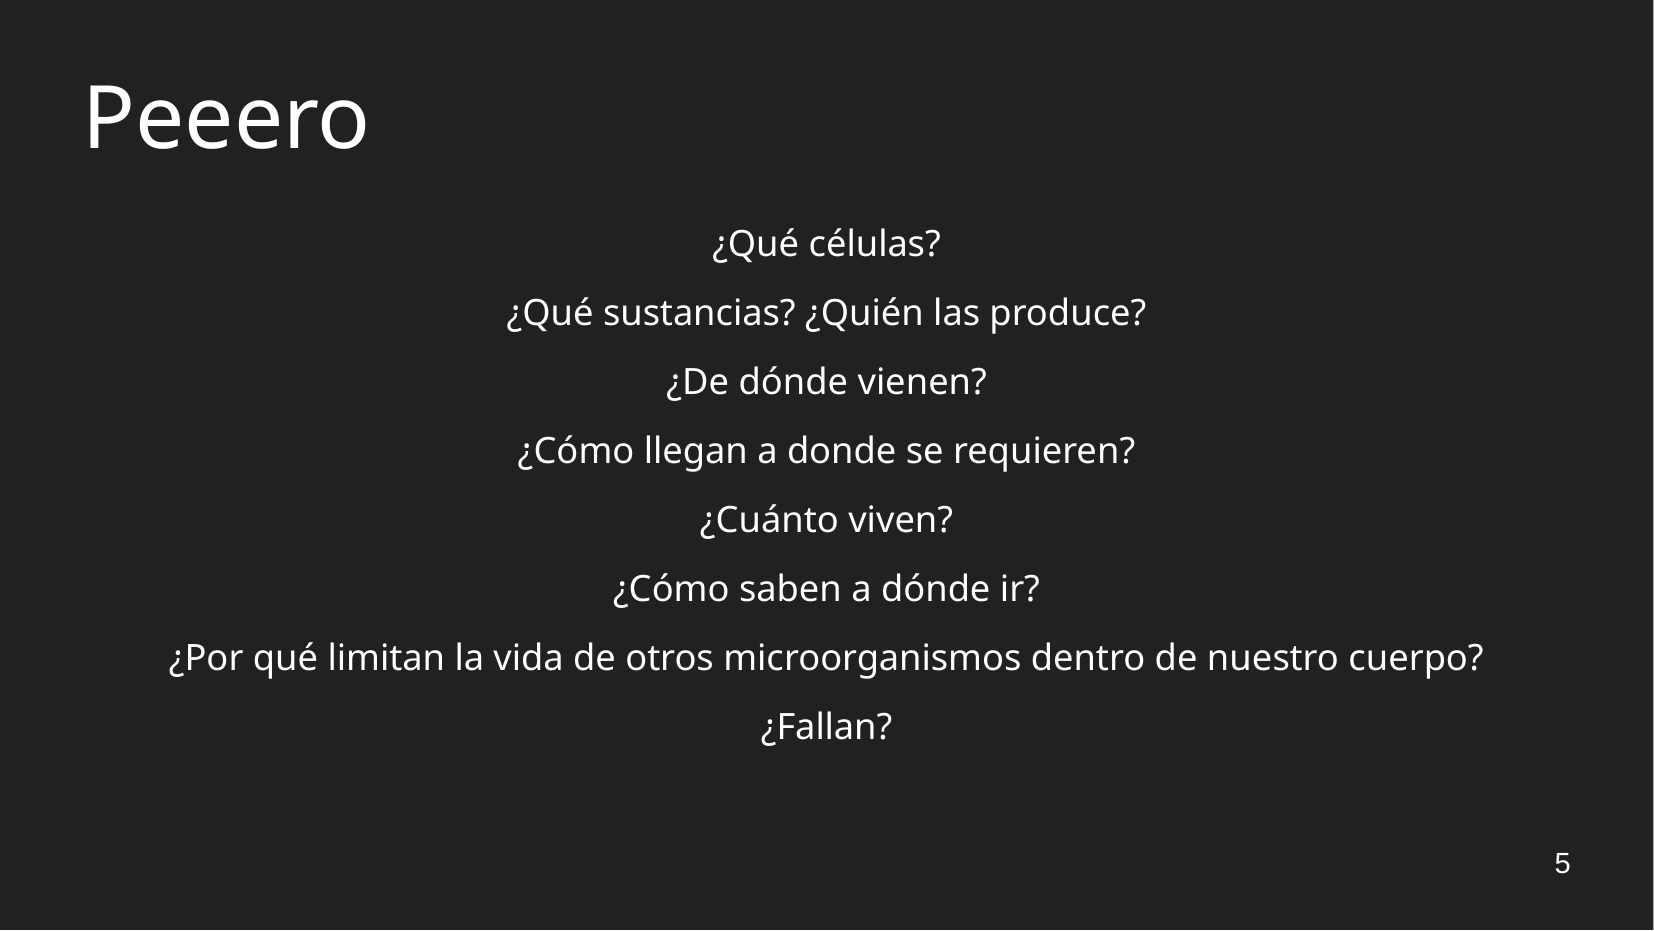

# Peeero
¿Qué células?
¿Qué sustancias? ¿Quién las produce?
¿De dónde vienen?
¿Cómo llegan a donde se requieren?
¿Cuánto viven?
¿Cómo saben a dónde ir?
¿Por qué limitan la vida de otros microorganismos dentro de nuestro cuerpo?
¿Fallan?
5